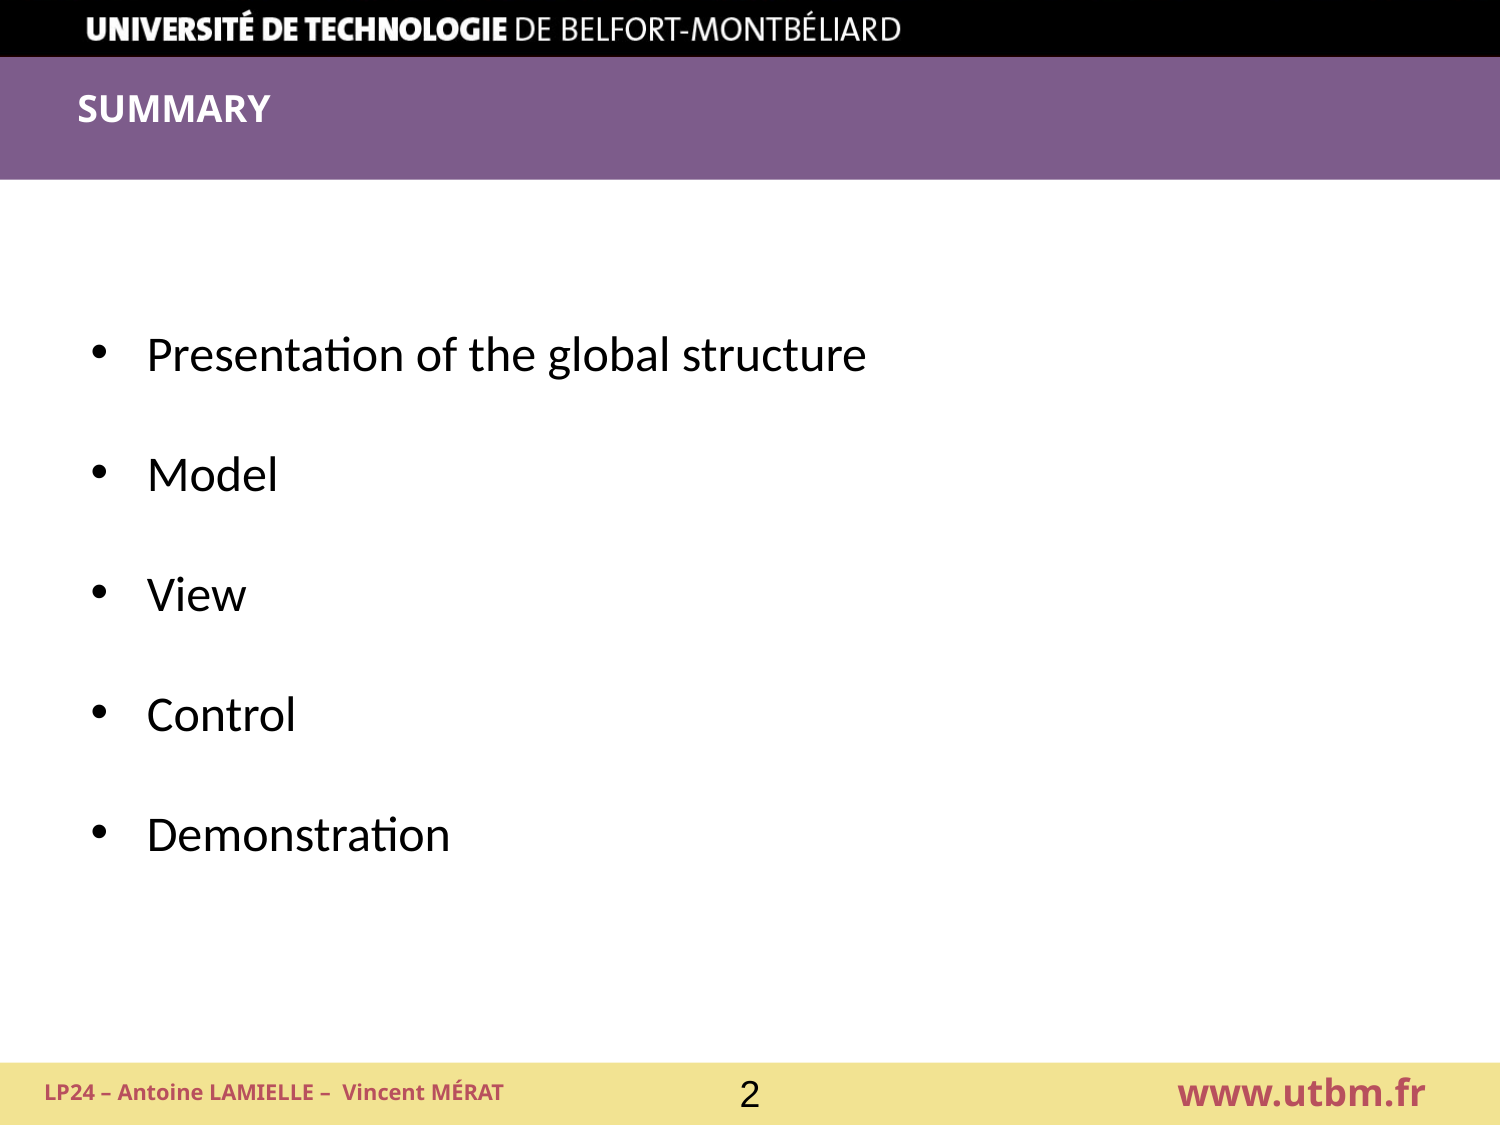

SUMMARY
Presentation of the global structure
Model
View
Control
Demonstration
www.utbm.fr
LP24 – Antoine LAMIELLE – Vincent MÉRAT